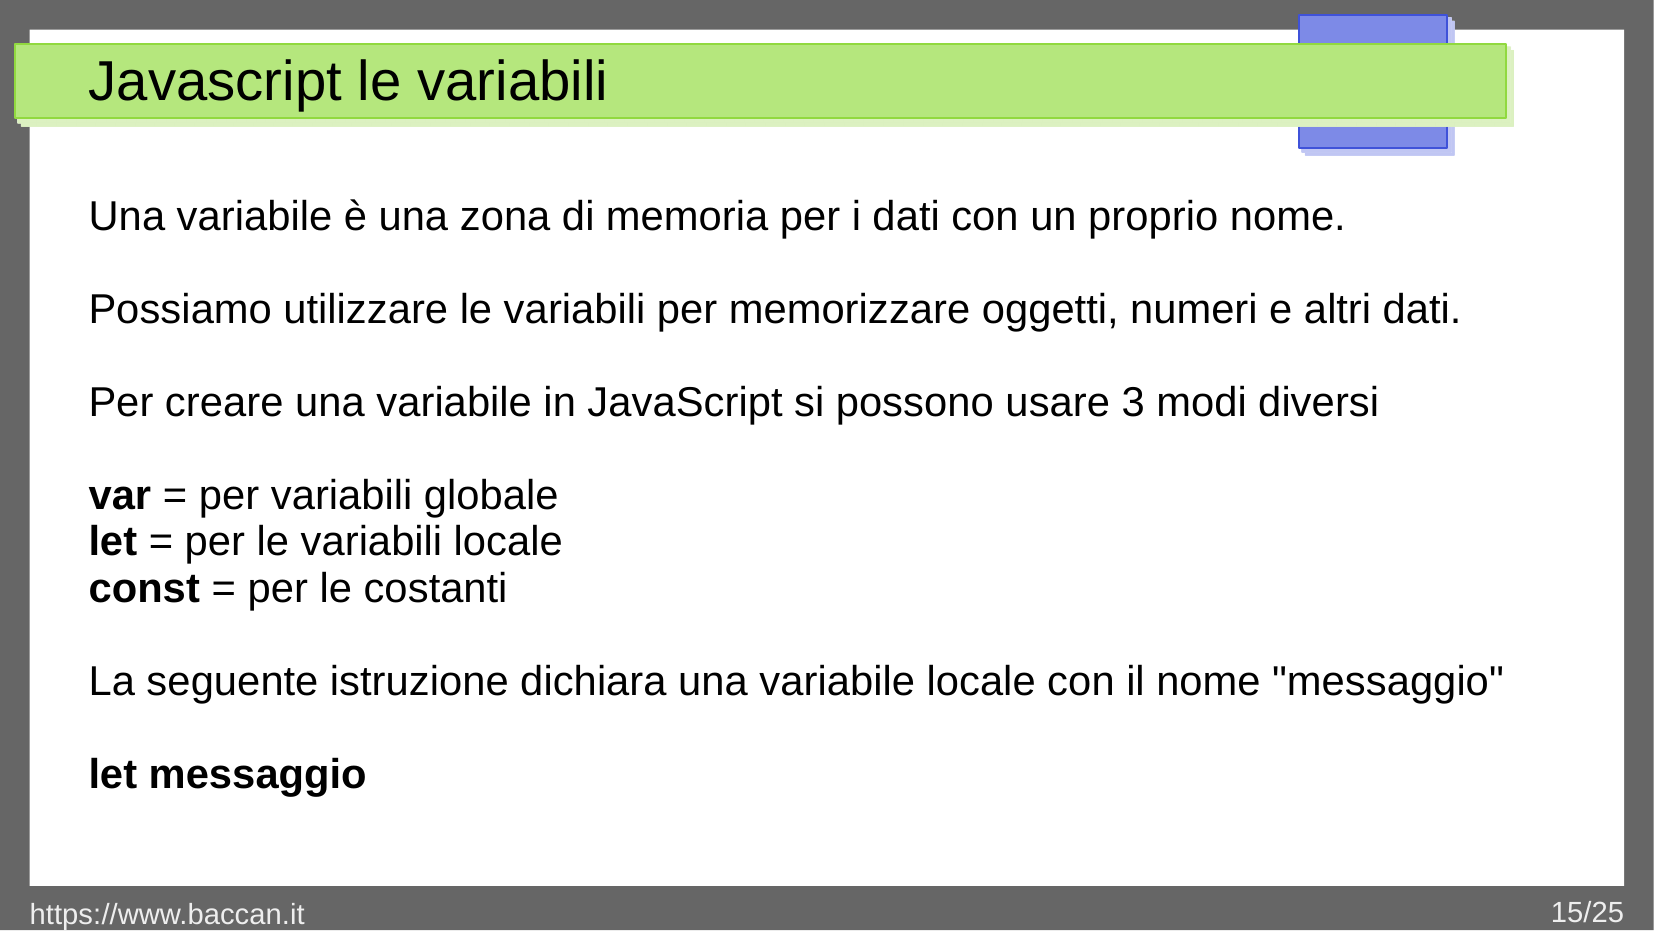

# Javascript le variabili
Una variabile è una zona di memoria per i dati con un proprio nome.
Possiamo utilizzare le variabili per memorizzare oggetti, numeri e altri dati.
Per creare una variabile in JavaScript si possono usare 3 modi diversi
var = per variabili globale
let = per le variabili locale
const = per le costanti
La seguente istruzione dichiara una variabile locale con il nome "messaggio"
let messaggio
15
https://www.baccan.it